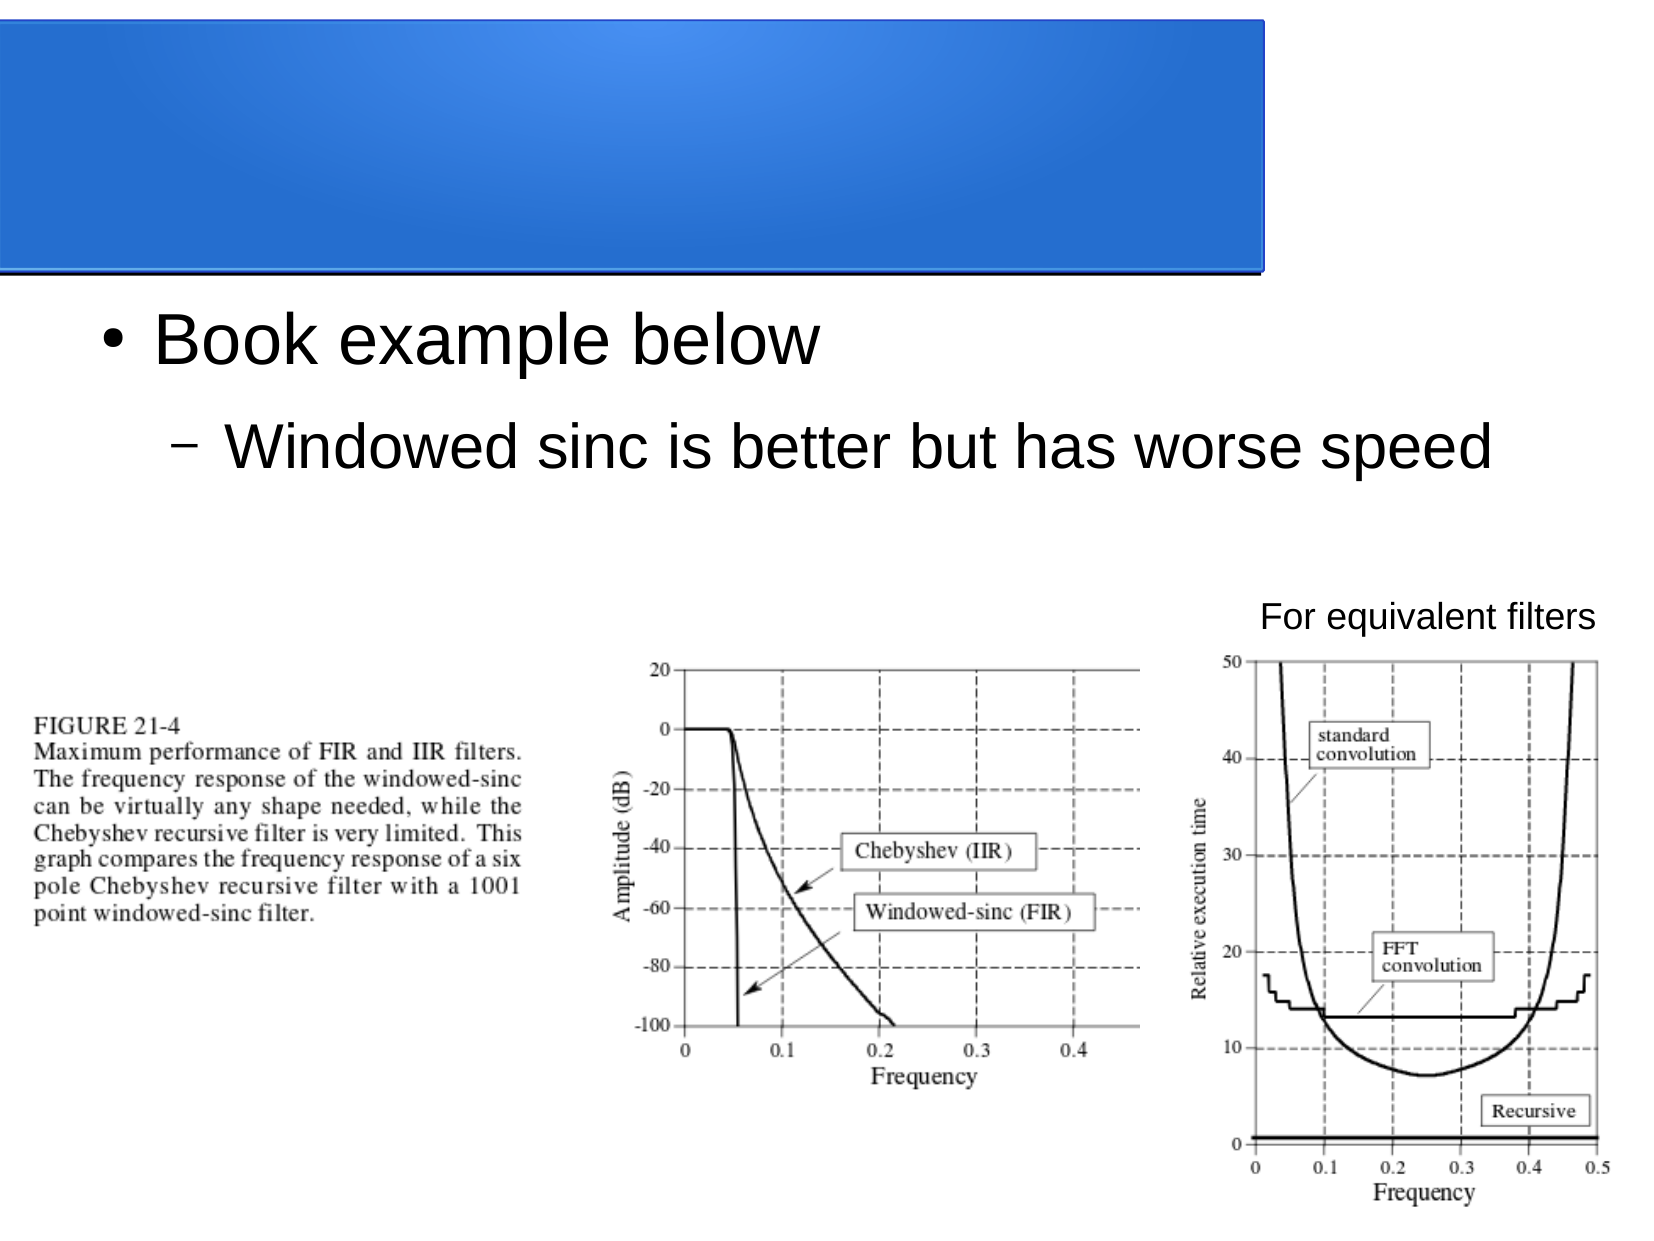

#
Book example below
Windowed sinc is better but has worse speed
For equivalent filters